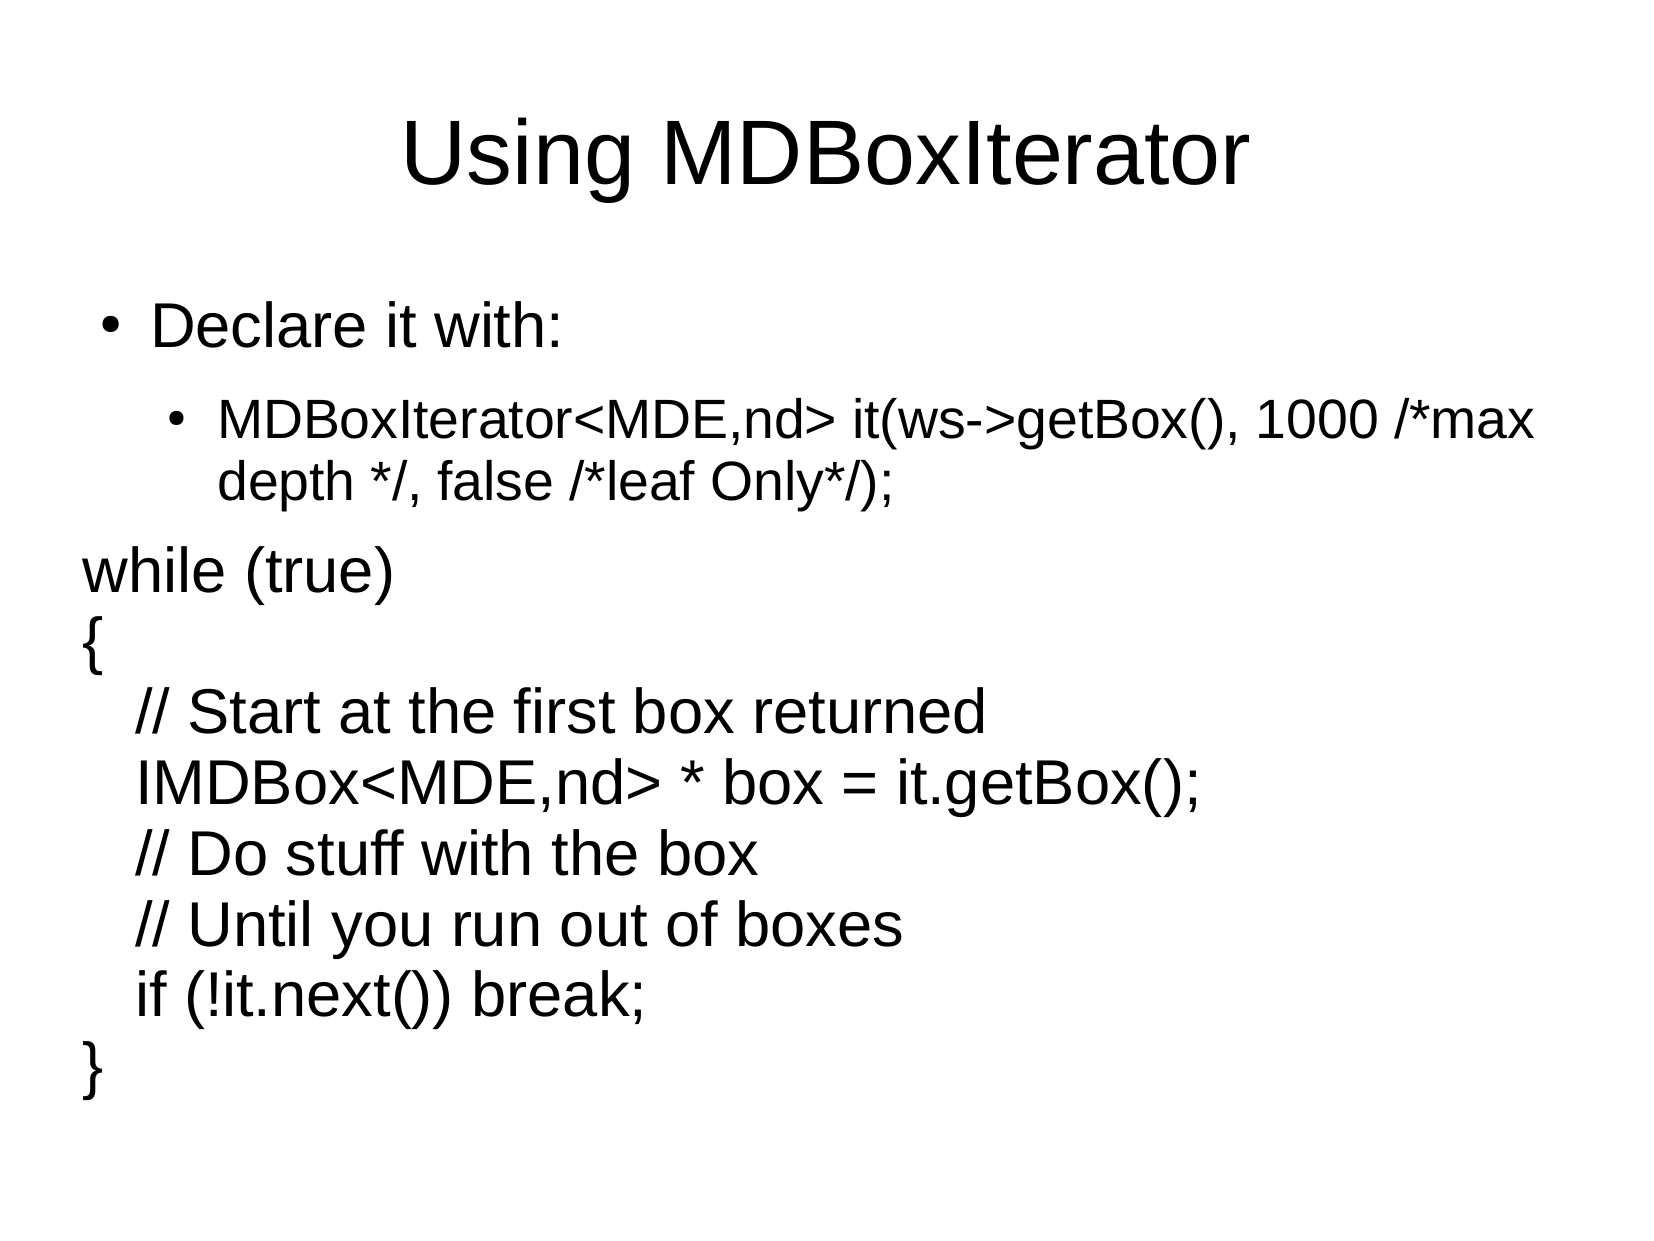

# Using MDBoxIterator
Declare it with:
MDBoxIterator<MDE,nd> it(ws->getBox(), 1000 /*max depth */, false /*leaf Only*/);
while (true)
{
 // Start at the first box returned
 IMDBox<MDE,nd> * box = it.getBox();
 // Do stuff with the box
 // Until you run out of boxes
 if (!it.next()) break;
}